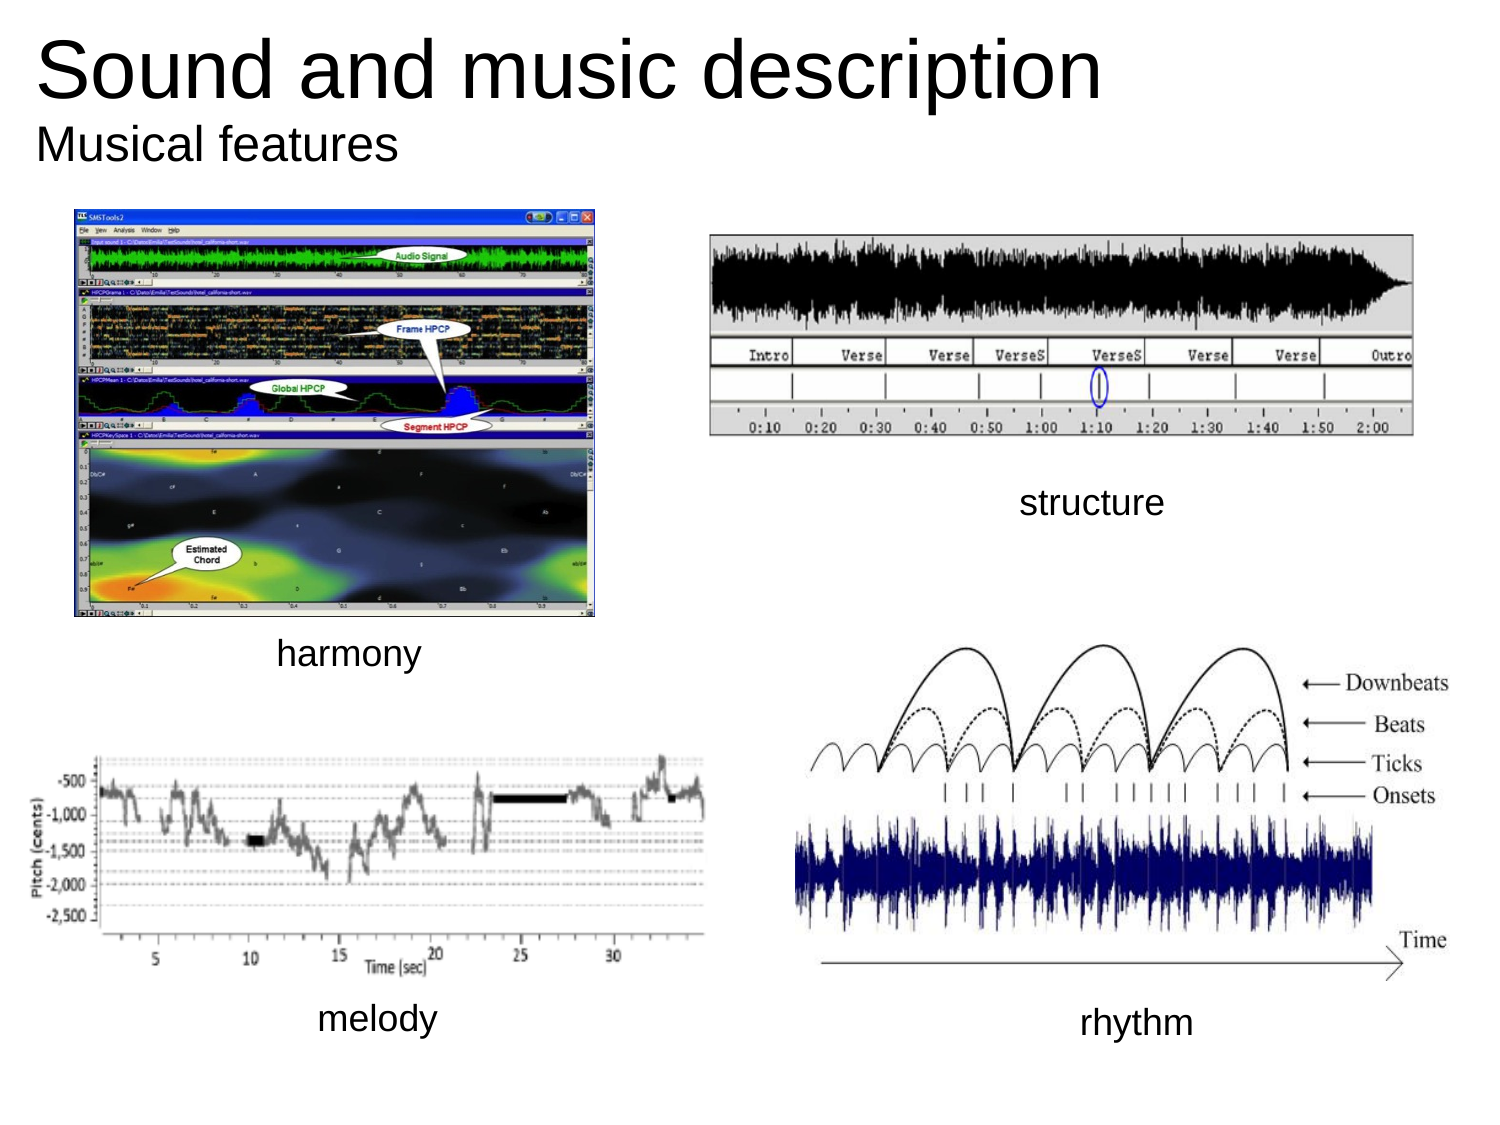

# Sound and music description Musical features
structure
harmony
melody
rhythm